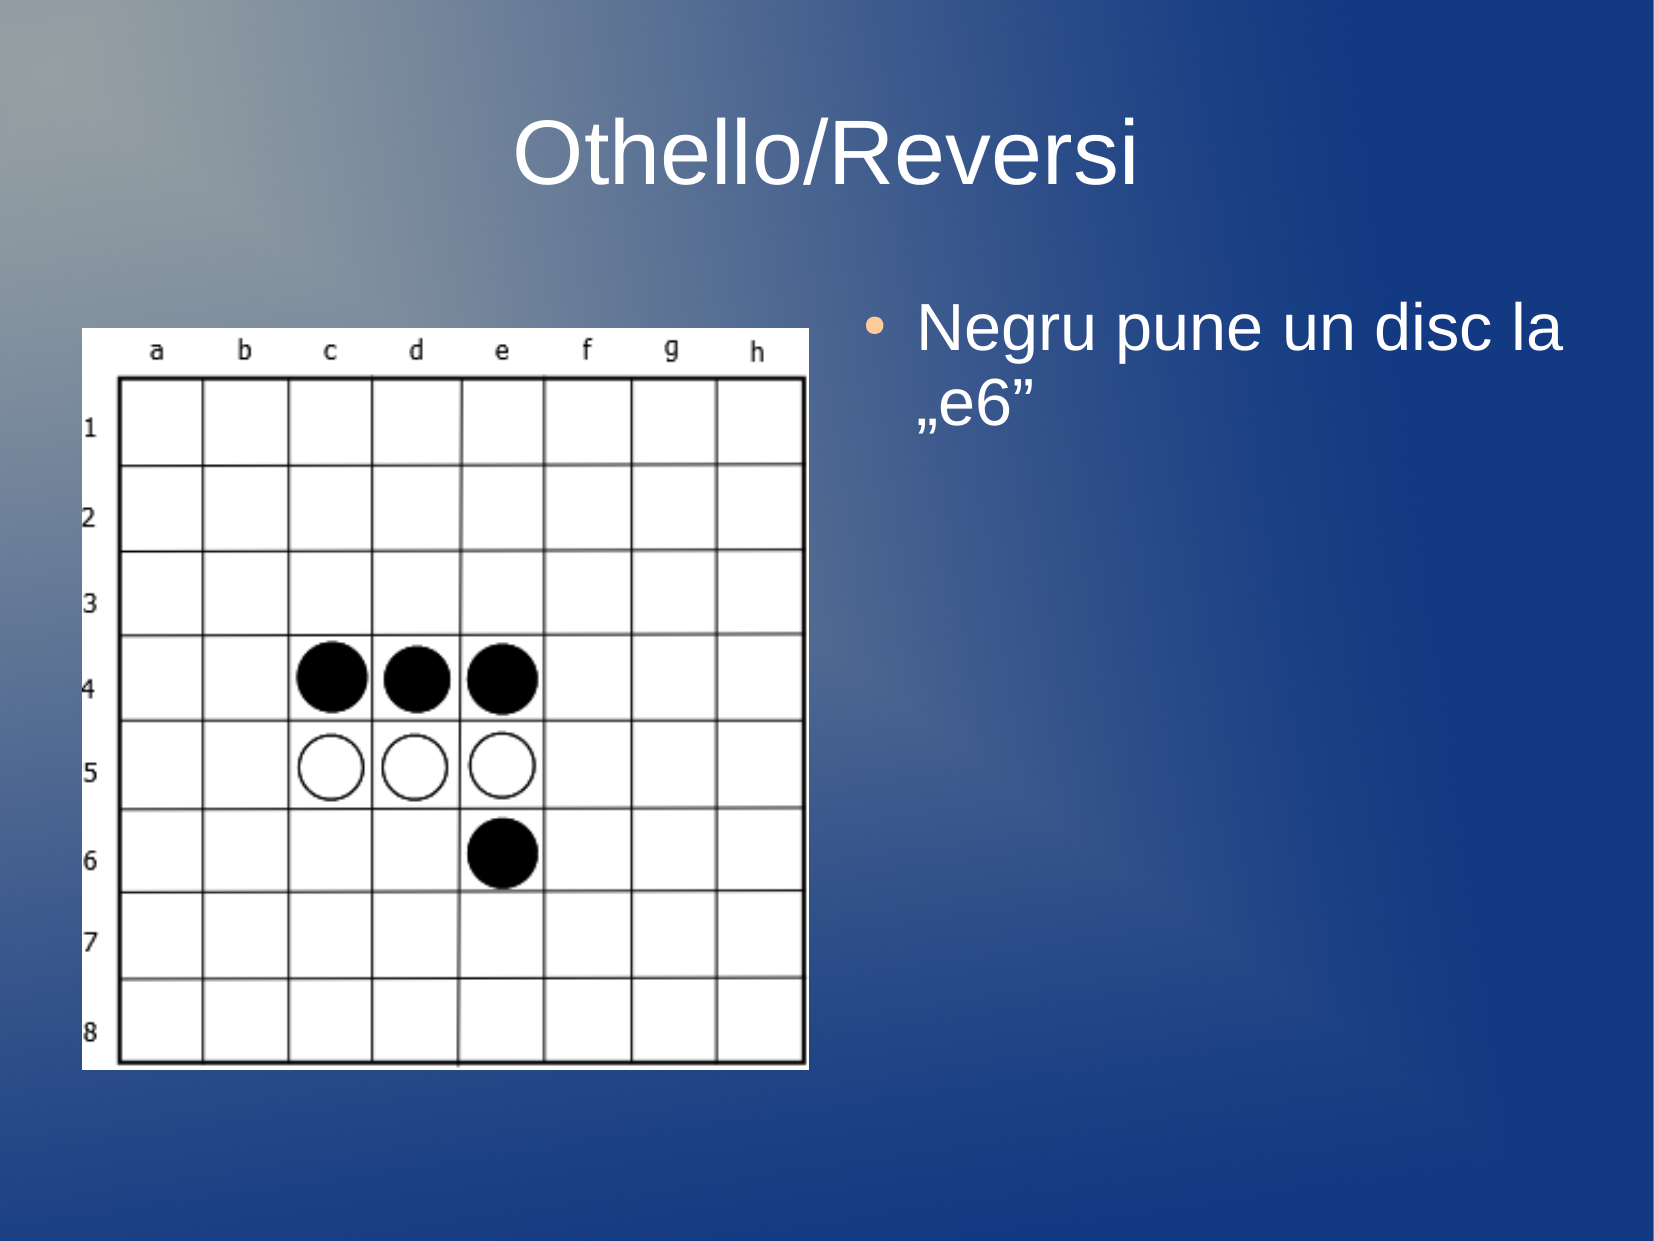

# Othello/Reversi
Negru pune un disc la „e6”